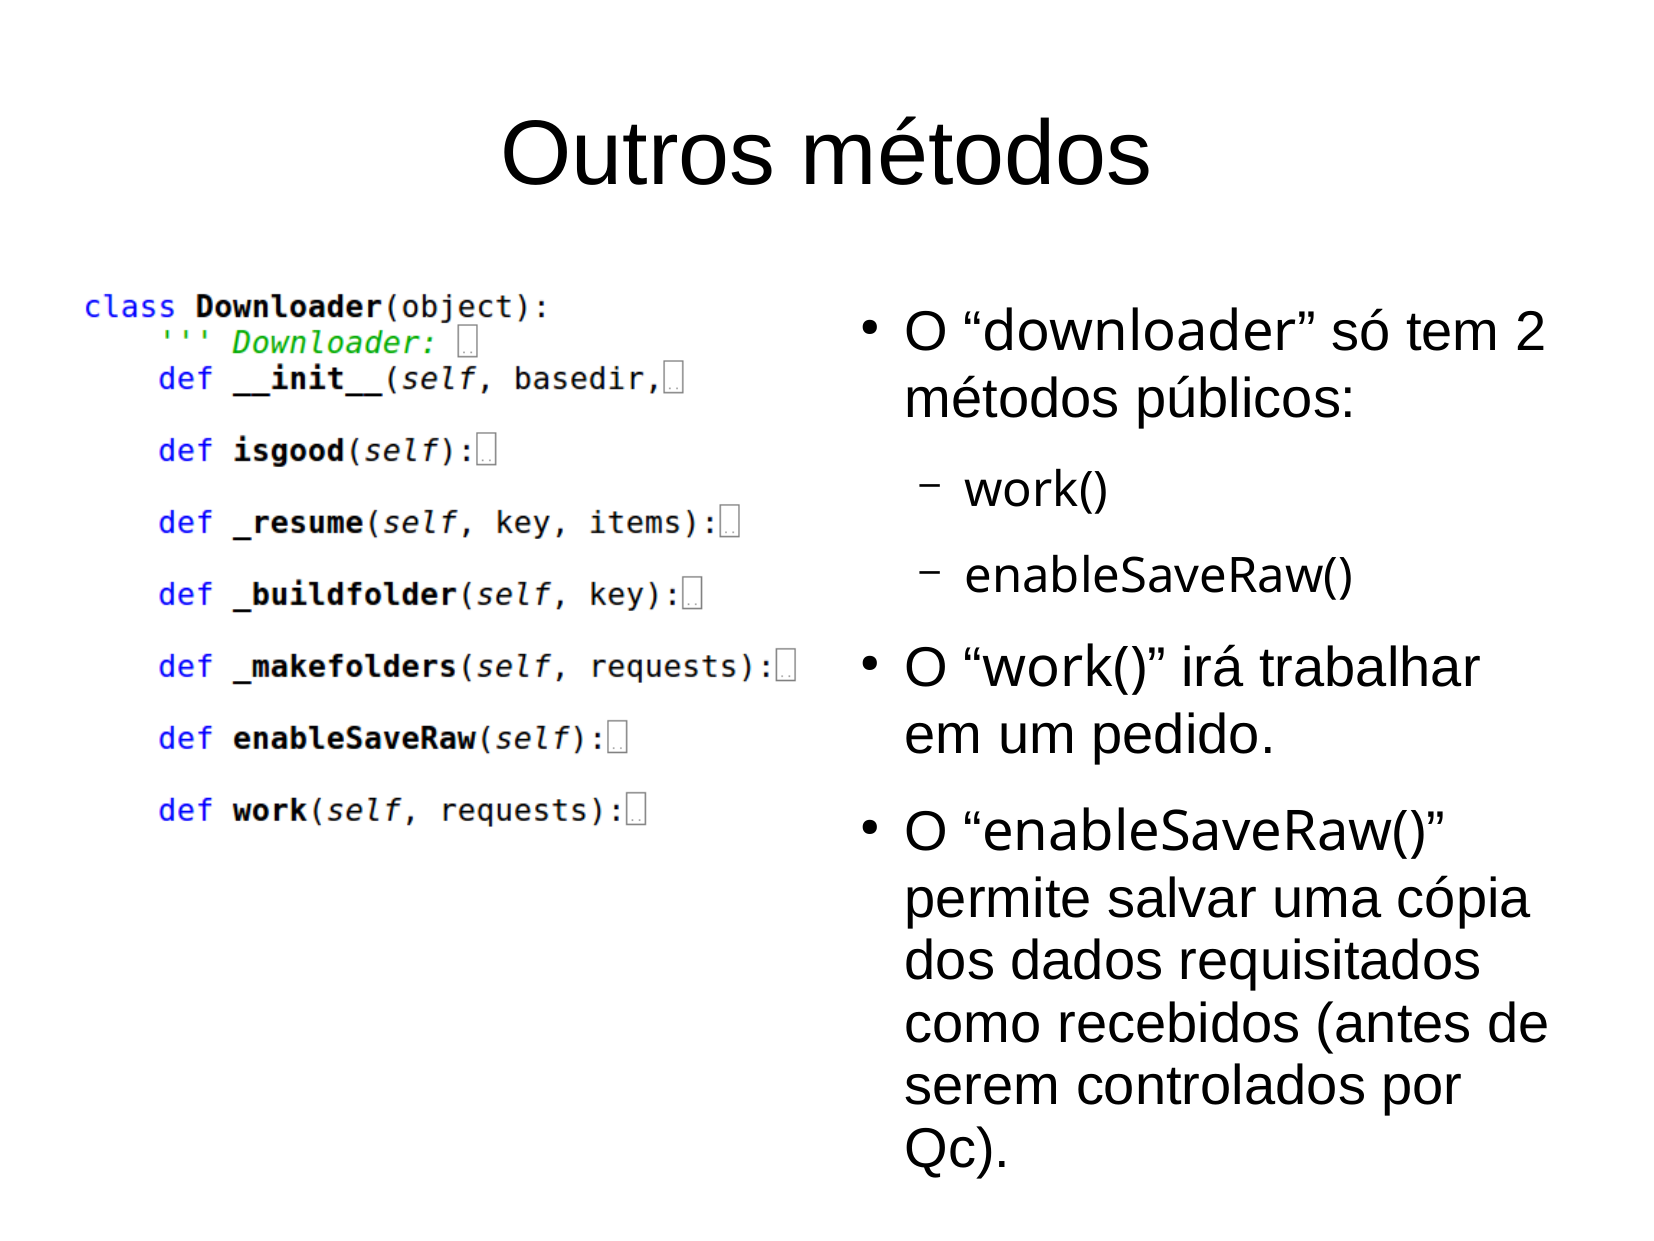

# Outros métodos
O “downloader” só tem 2 métodos públicos:
work()
enableSaveRaw()
O “work()” irá trabalhar em um pedido.
O “enableSaveRaw()” permite salvar uma cópia dos dados requisitados como recebidos (antes de serem controlados por Qc).